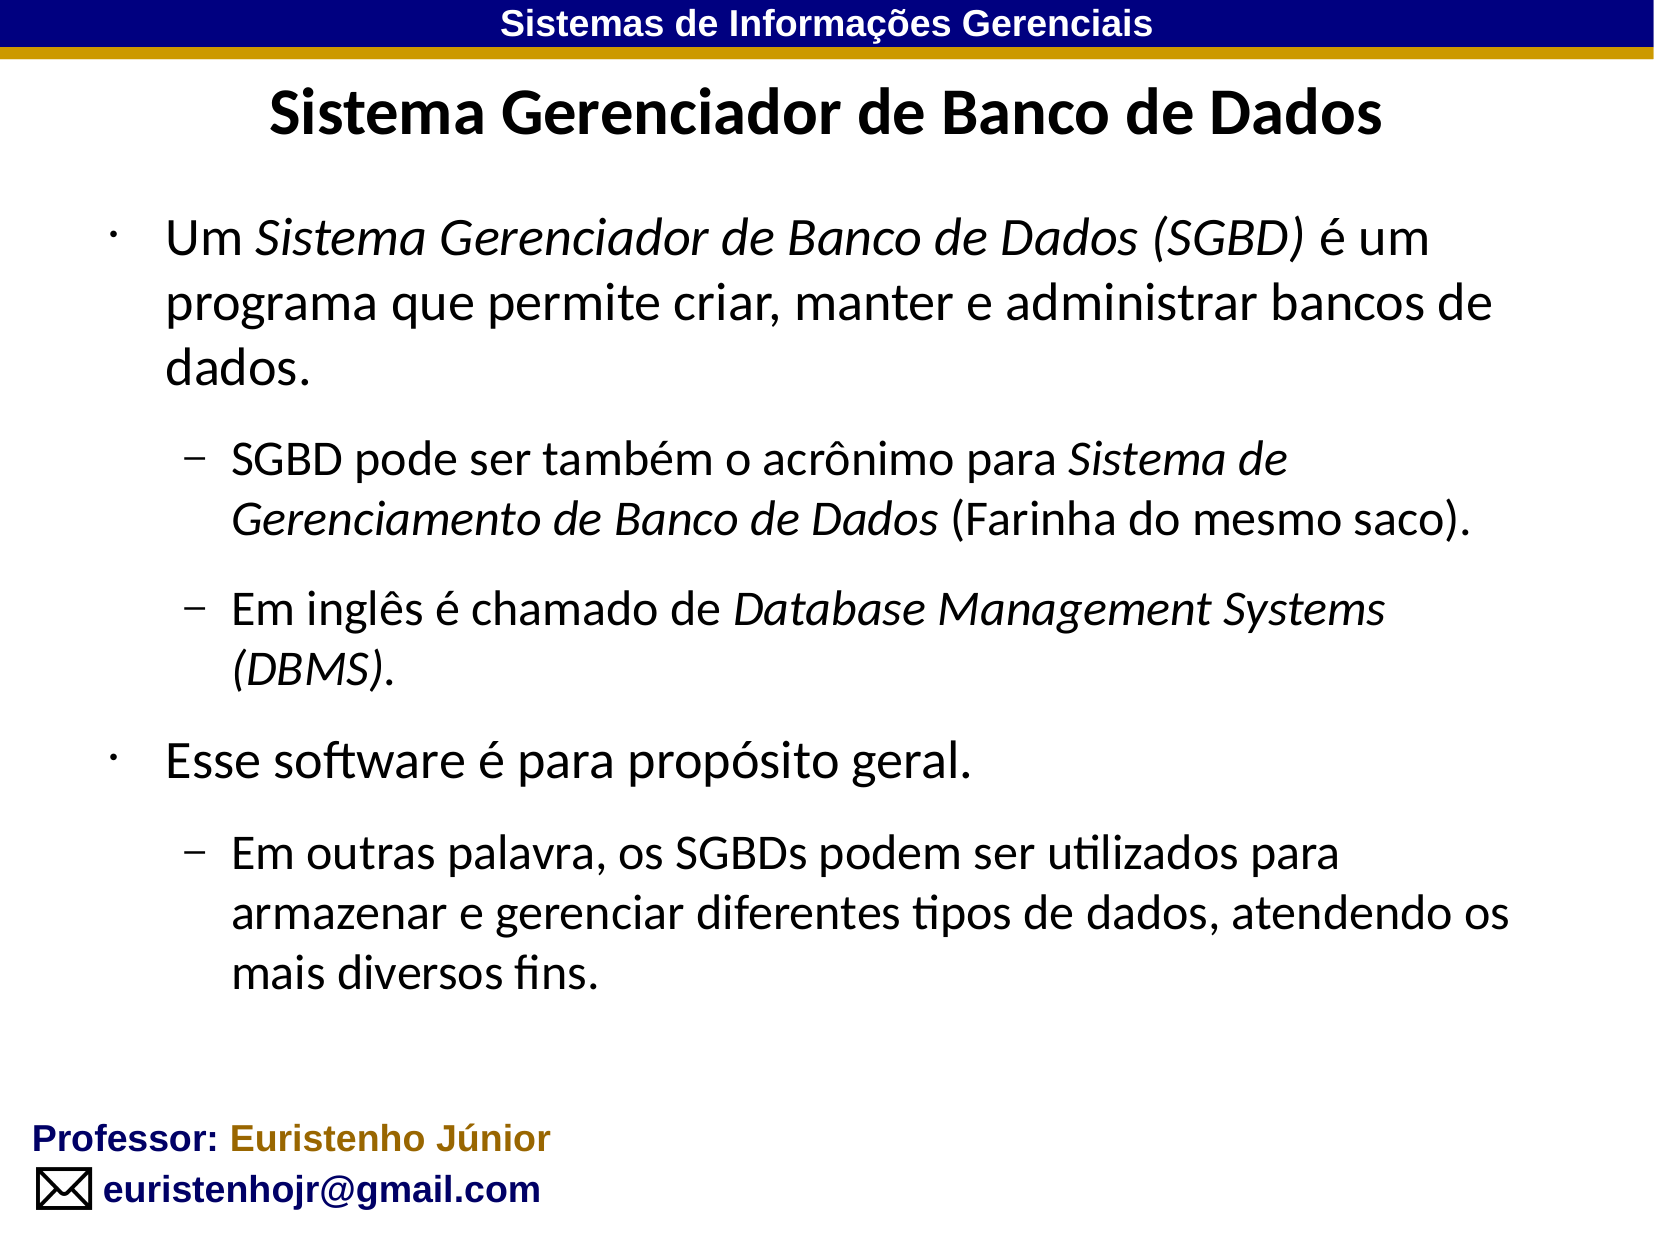

Empreendedorismo
Sistemas de Informações Gerenciais
# Sistema Gerenciador de Banco de Dados
Um Sistema Gerenciador de Banco de Dados (SGBD) é um programa que permite criar, manter e administrar bancos de dados.
SGBD pode ser também o acrônimo para Sistema de Gerenciamento de Banco de Dados (Farinha do mesmo saco).
Em inglês é chamado de Database Management Systems (DBMS).
Esse software é para propósito geral.
Em outras palavra, os SGBDs podem ser utilizados para armazenar e gerenciar diferentes tipos de dados, atendendo os mais diversos fins.
Professor: Euristenho Júnior
euristenhojr@gmail.com